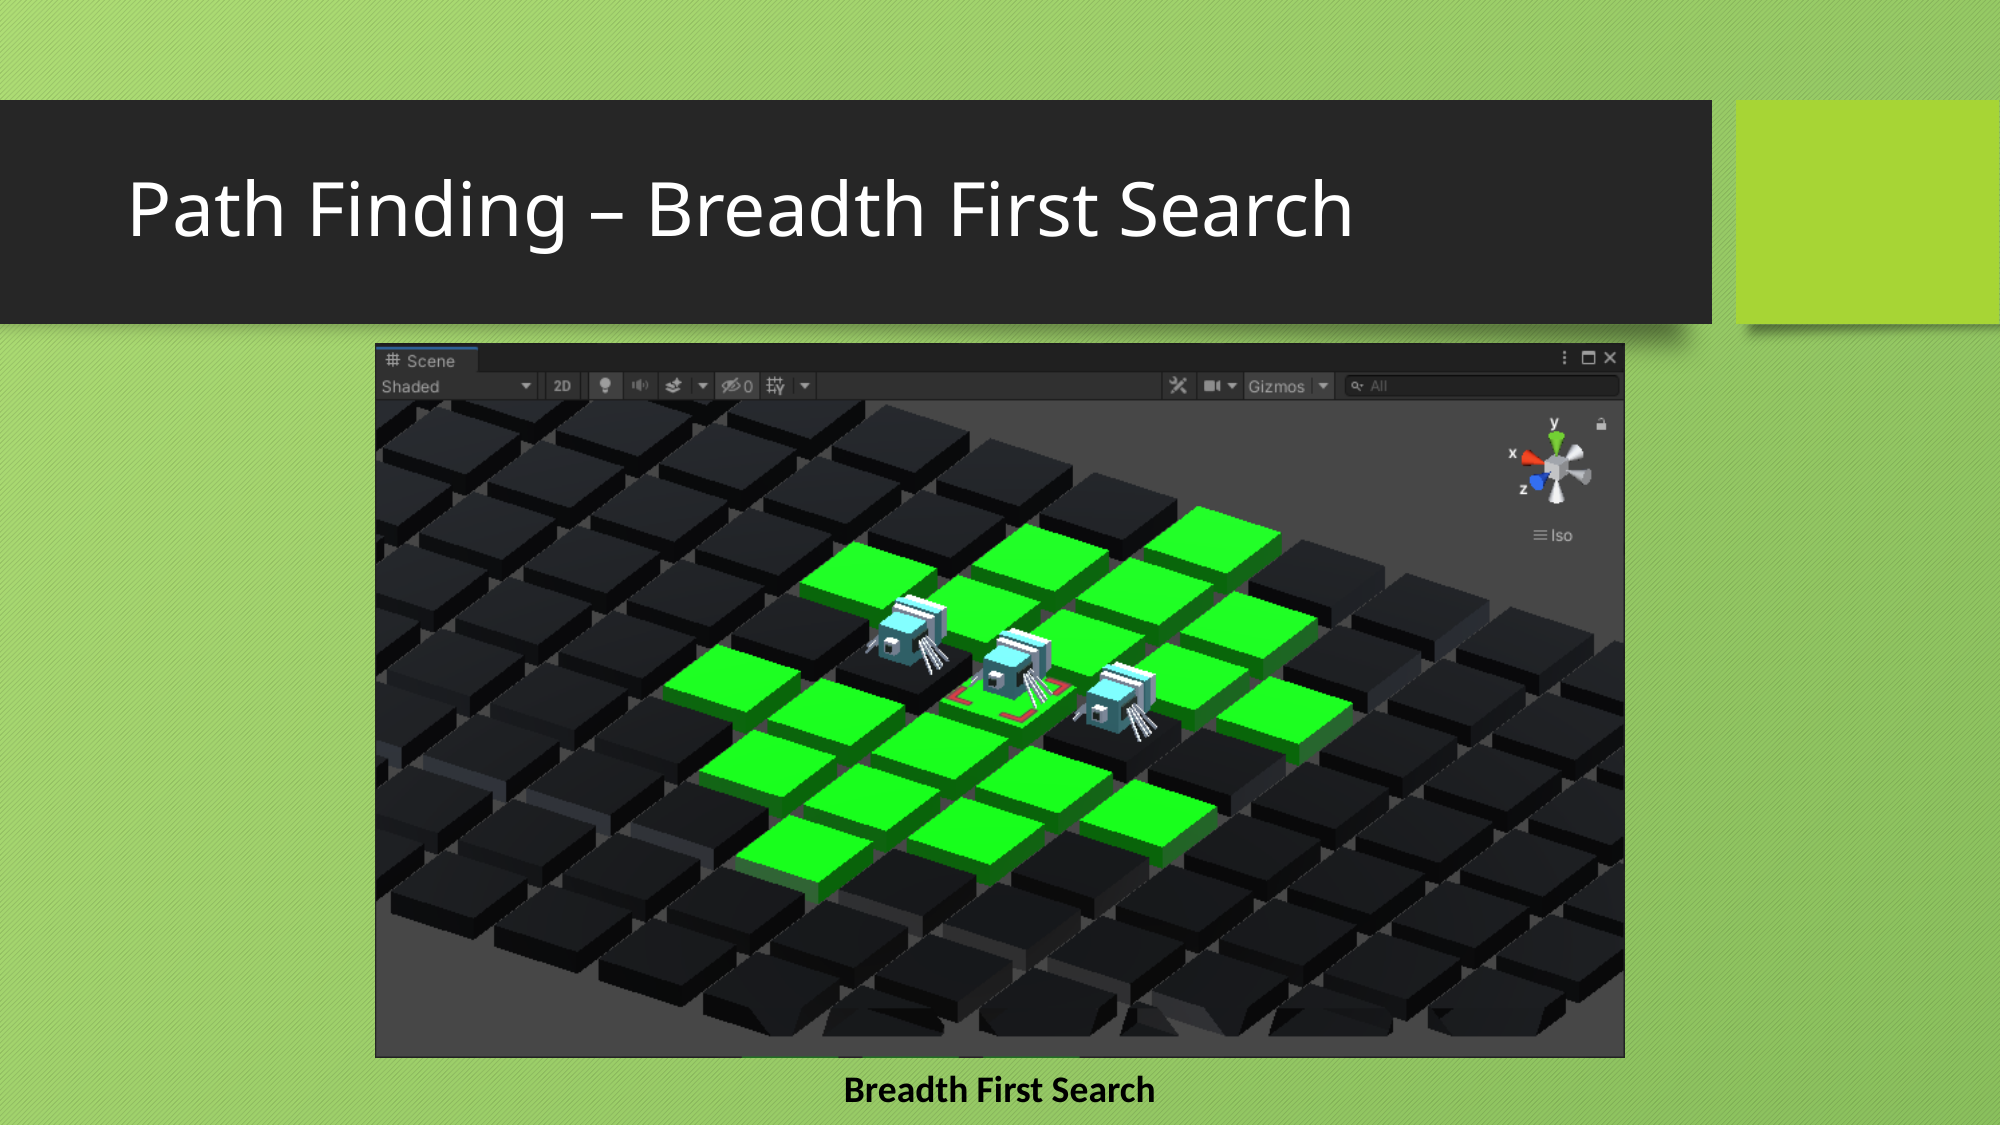

# Path Finding – Breadth First Search
Breadth First Search